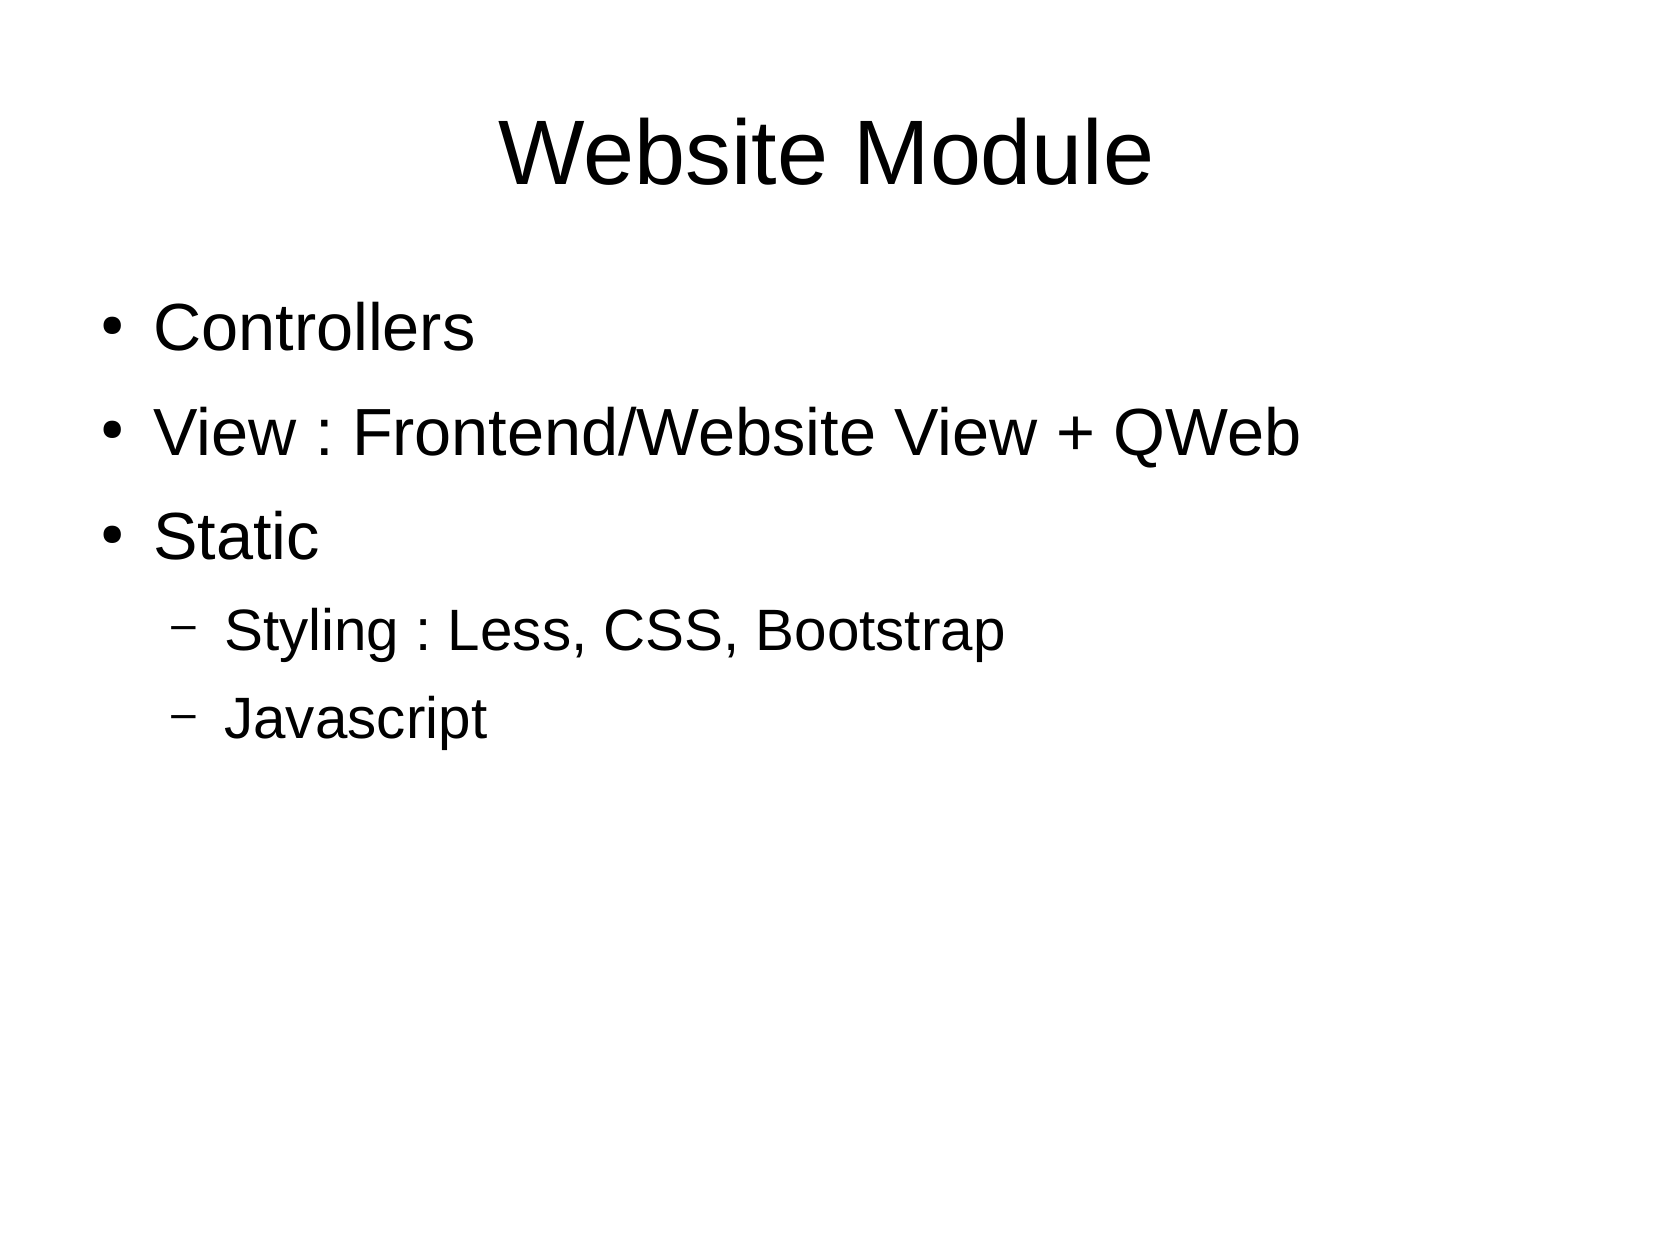

# Website Module
Controllers
View : Frontend/Website View + QWeb
Static
Styling : Less, CSS, Bootstrap
Javascript